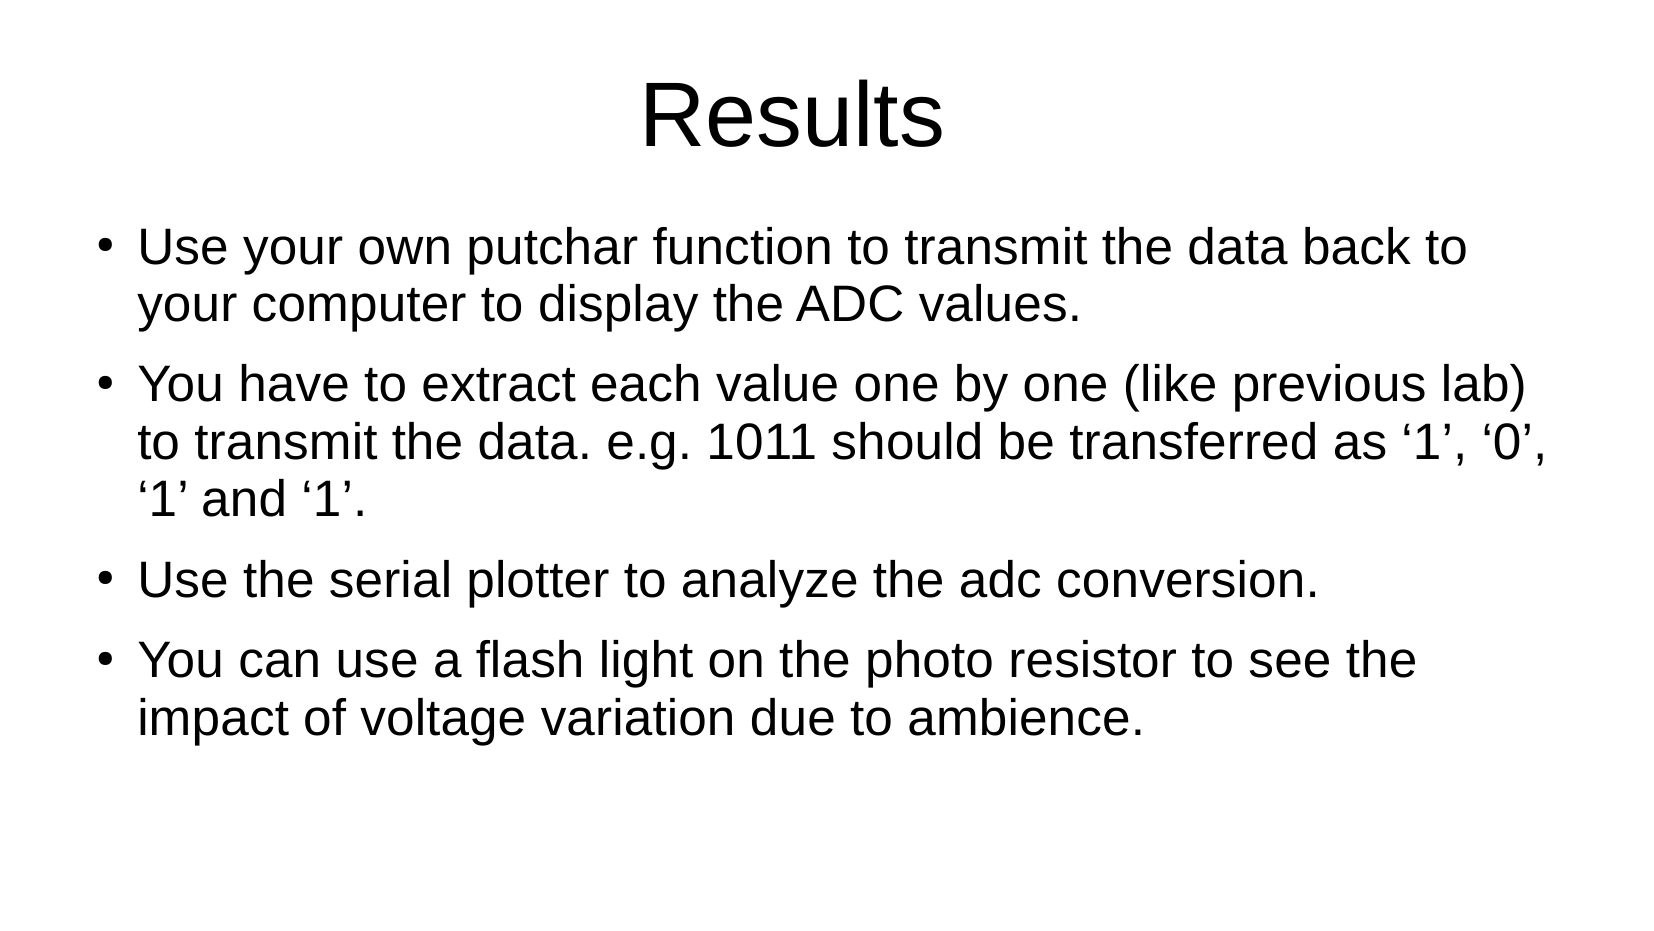

# Results
Use your own putchar function to transmit the data back to your computer to display the ADC values.
You have to extract each value one by one (like previous lab) to transmit the data. e.g. 1011 should be transferred as ‘1’, ‘0’, ‘1’ and ‘1’.
Use the serial plotter to analyze the adc conversion.
You can use a flash light on the photo resistor to see the impact of voltage variation due to ambience.